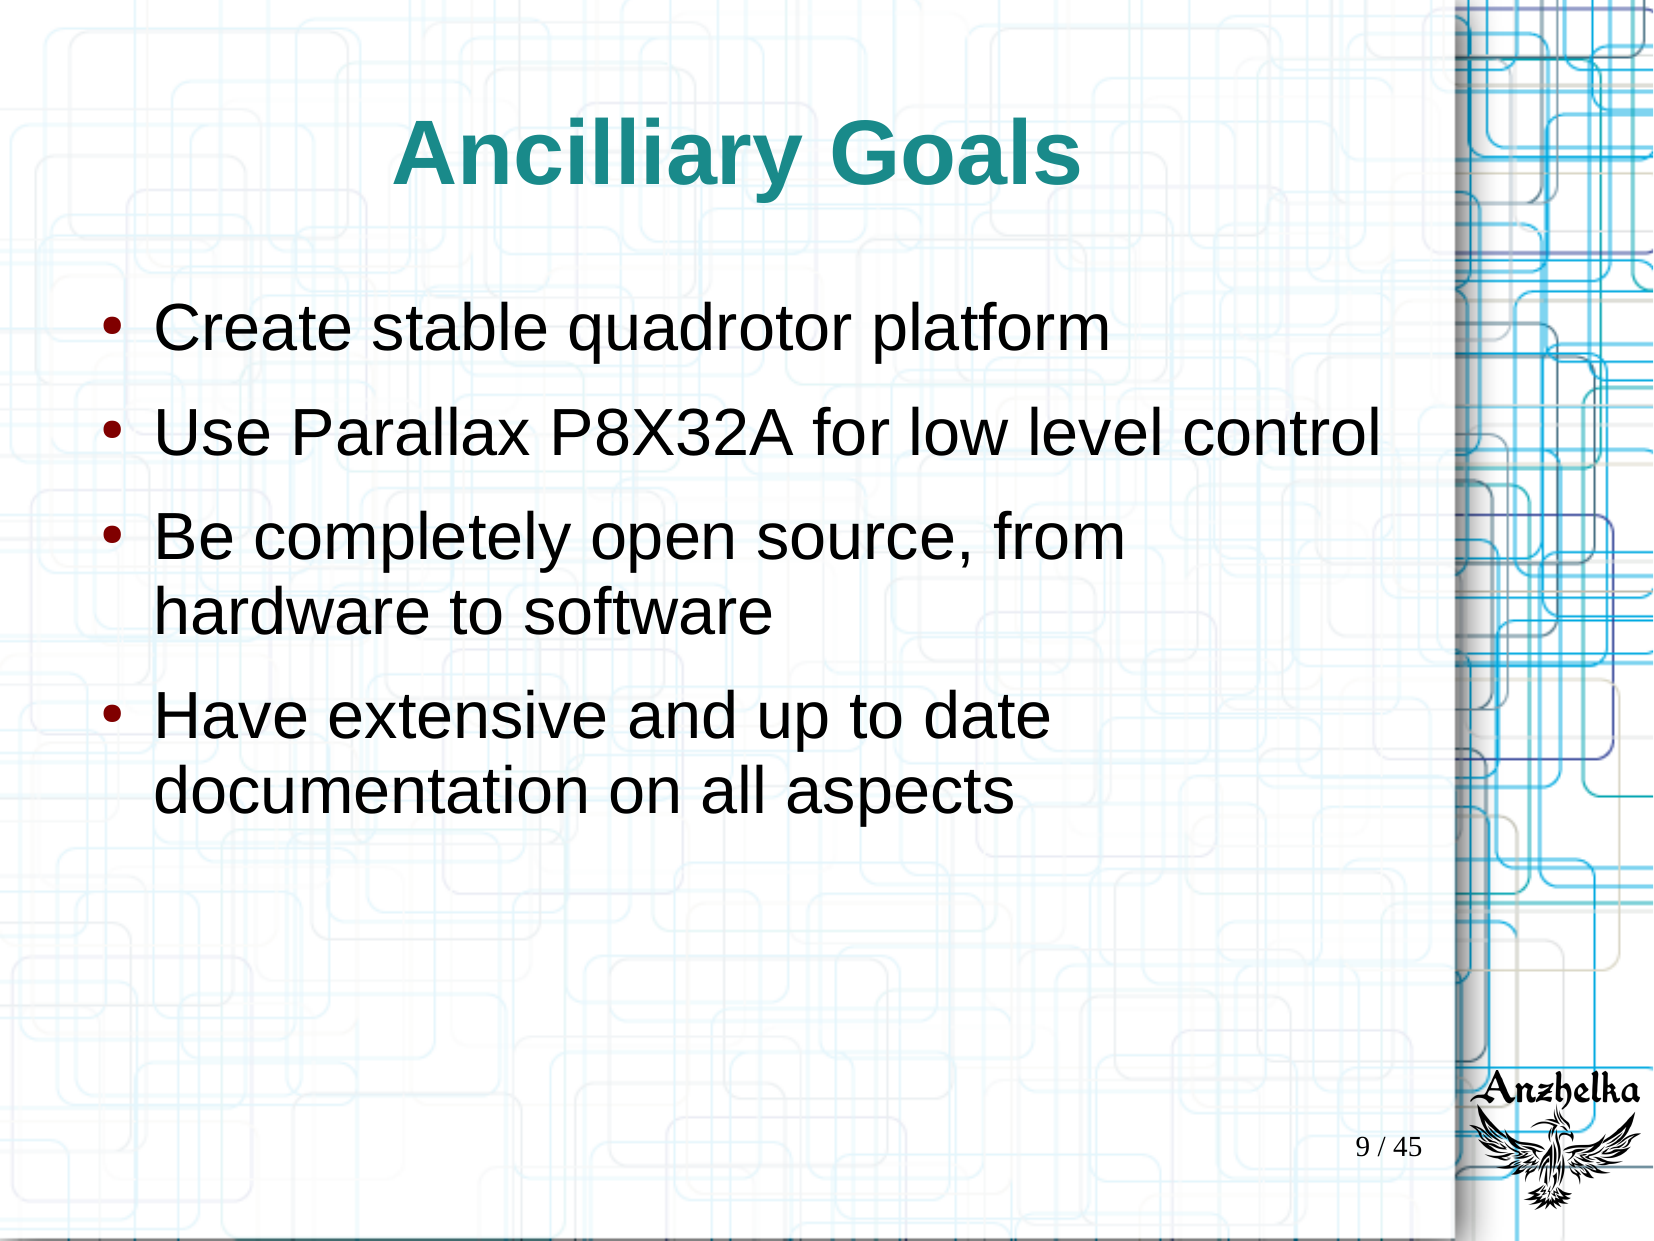

# Ancilliary Goals
Create stable quadrotor platform
Use Parallax P8X32A for low level control
Be completely open source, from hardware to software
Have extensive and up to date documentation on all aspects
9